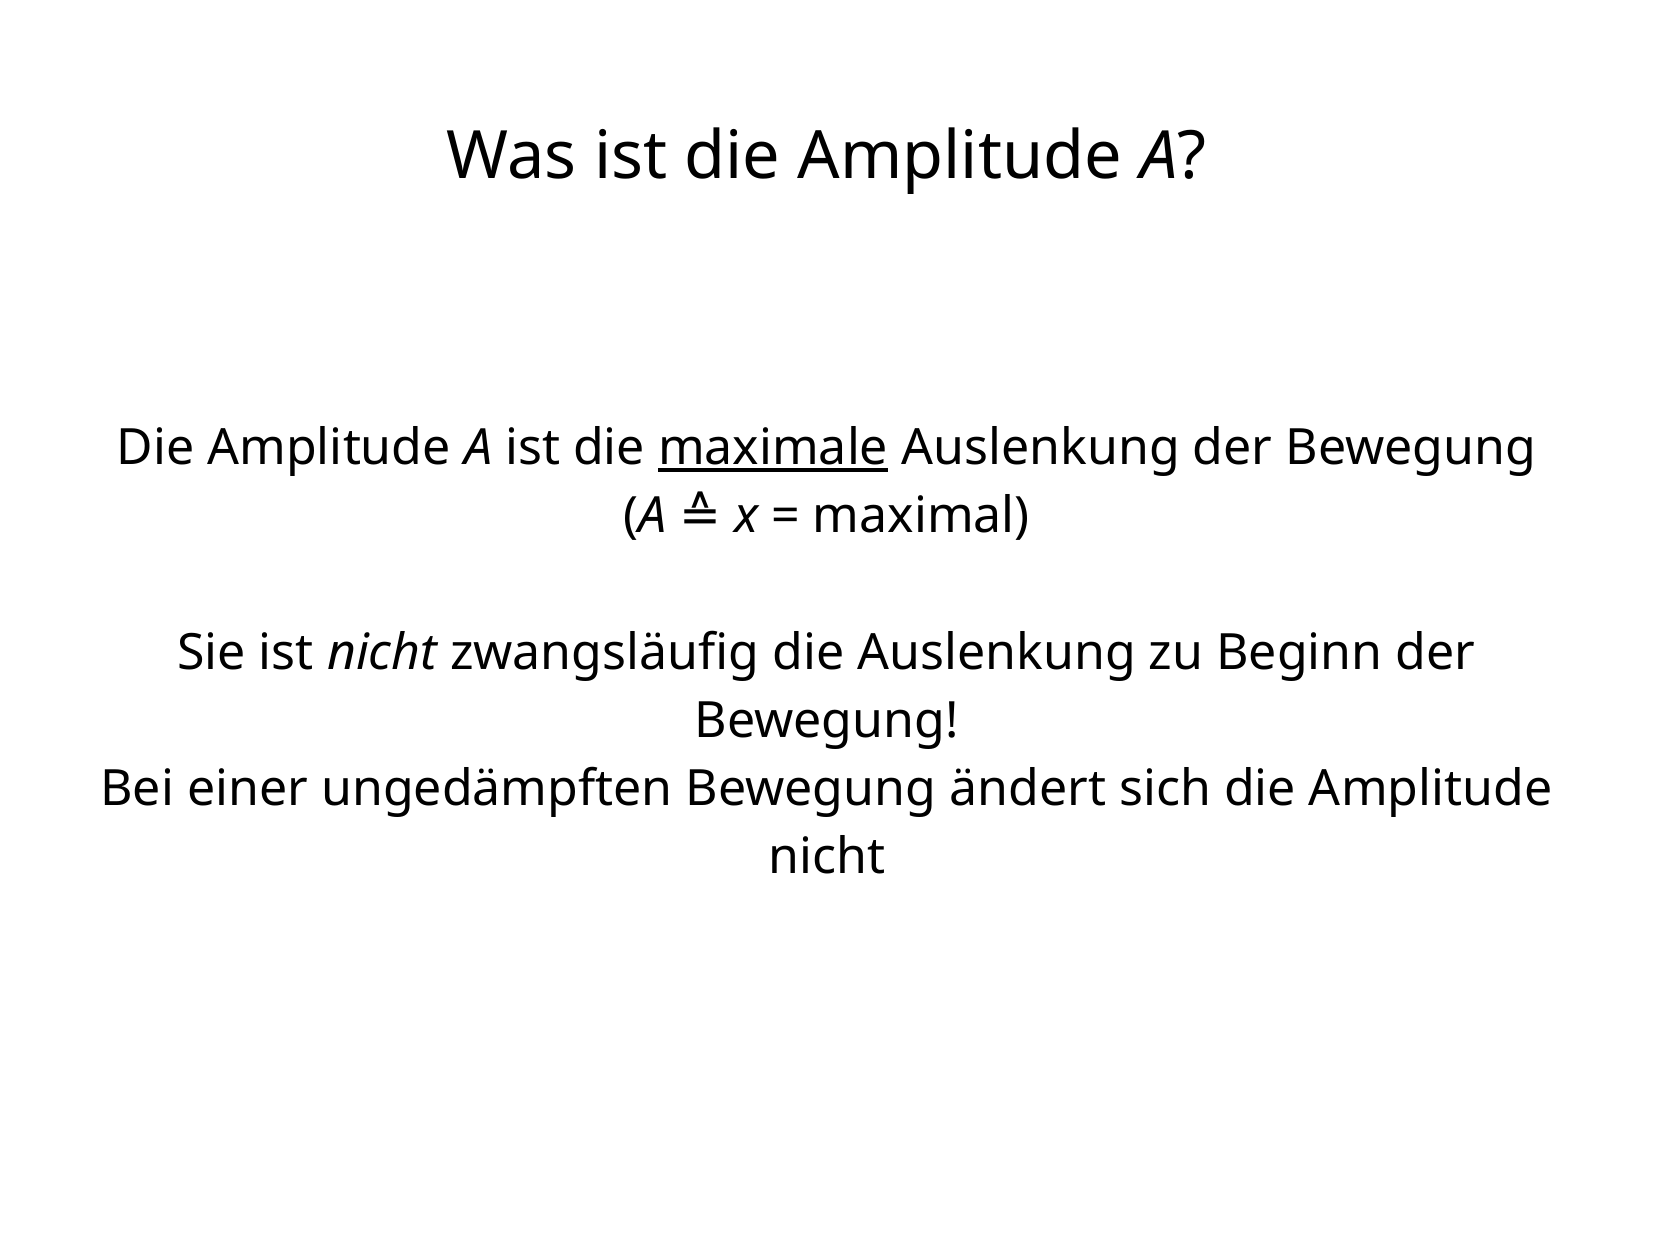

# Was ist die Amplitude A?
Die Amplitude A ist die maximale Auslenkung der Bewegung (A ≙ x = maximal)
Sie ist nicht zwangsläufig die Auslenkung zu Beginn der Bewegung!
Bei einer ungedämpften Bewegung ändert sich die Amplitude nicht